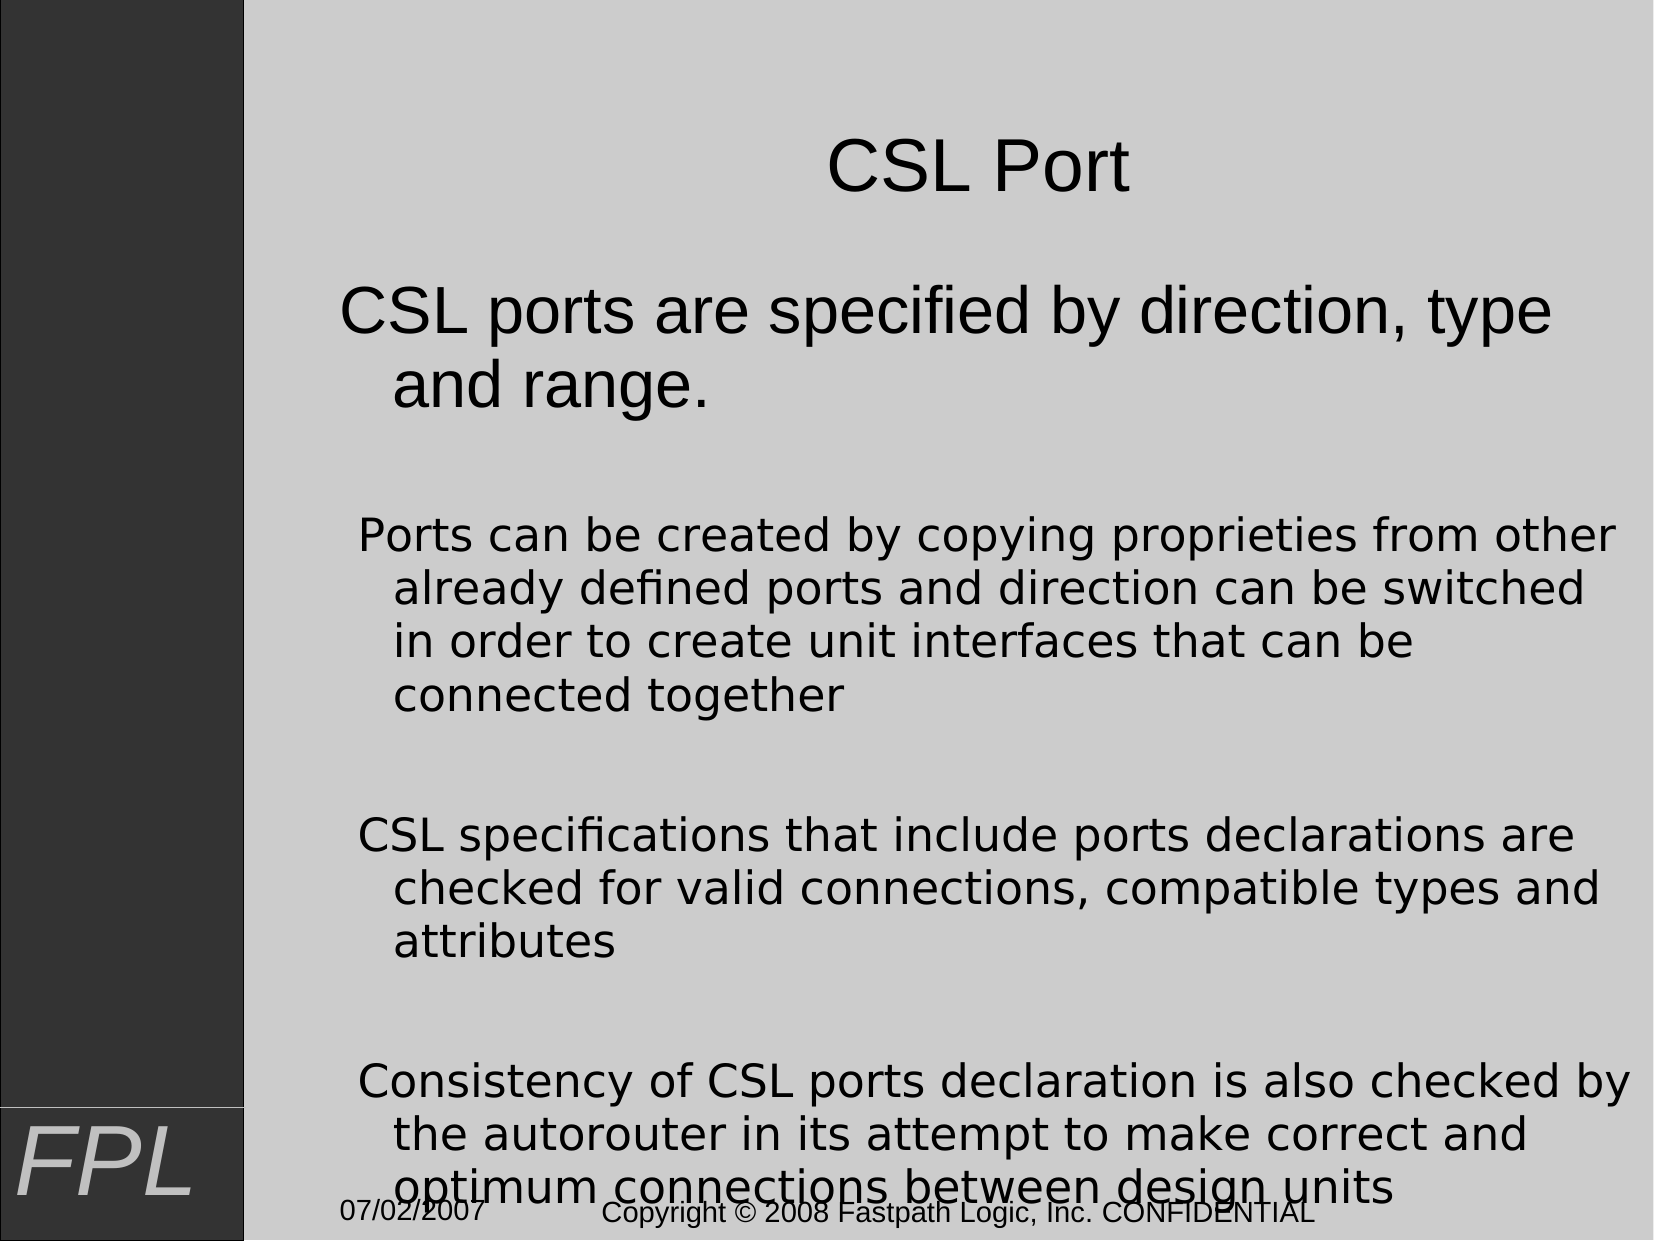

# CSL Port
CSL ports are specified by direction, type and range.
Ports can be created by copying proprieties from other already defined ports and direction can be switched in order to create unit interfaces that can be connected together
CSL specifications that include ports declarations are checked for valid connections, compatible types and attributes
Consistency of CSL ports declaration is also checked by the autorouter in its attempt to make correct and optimum connections between design units
07/02/2007
© 2007 FASTPATH LOGIC INC.